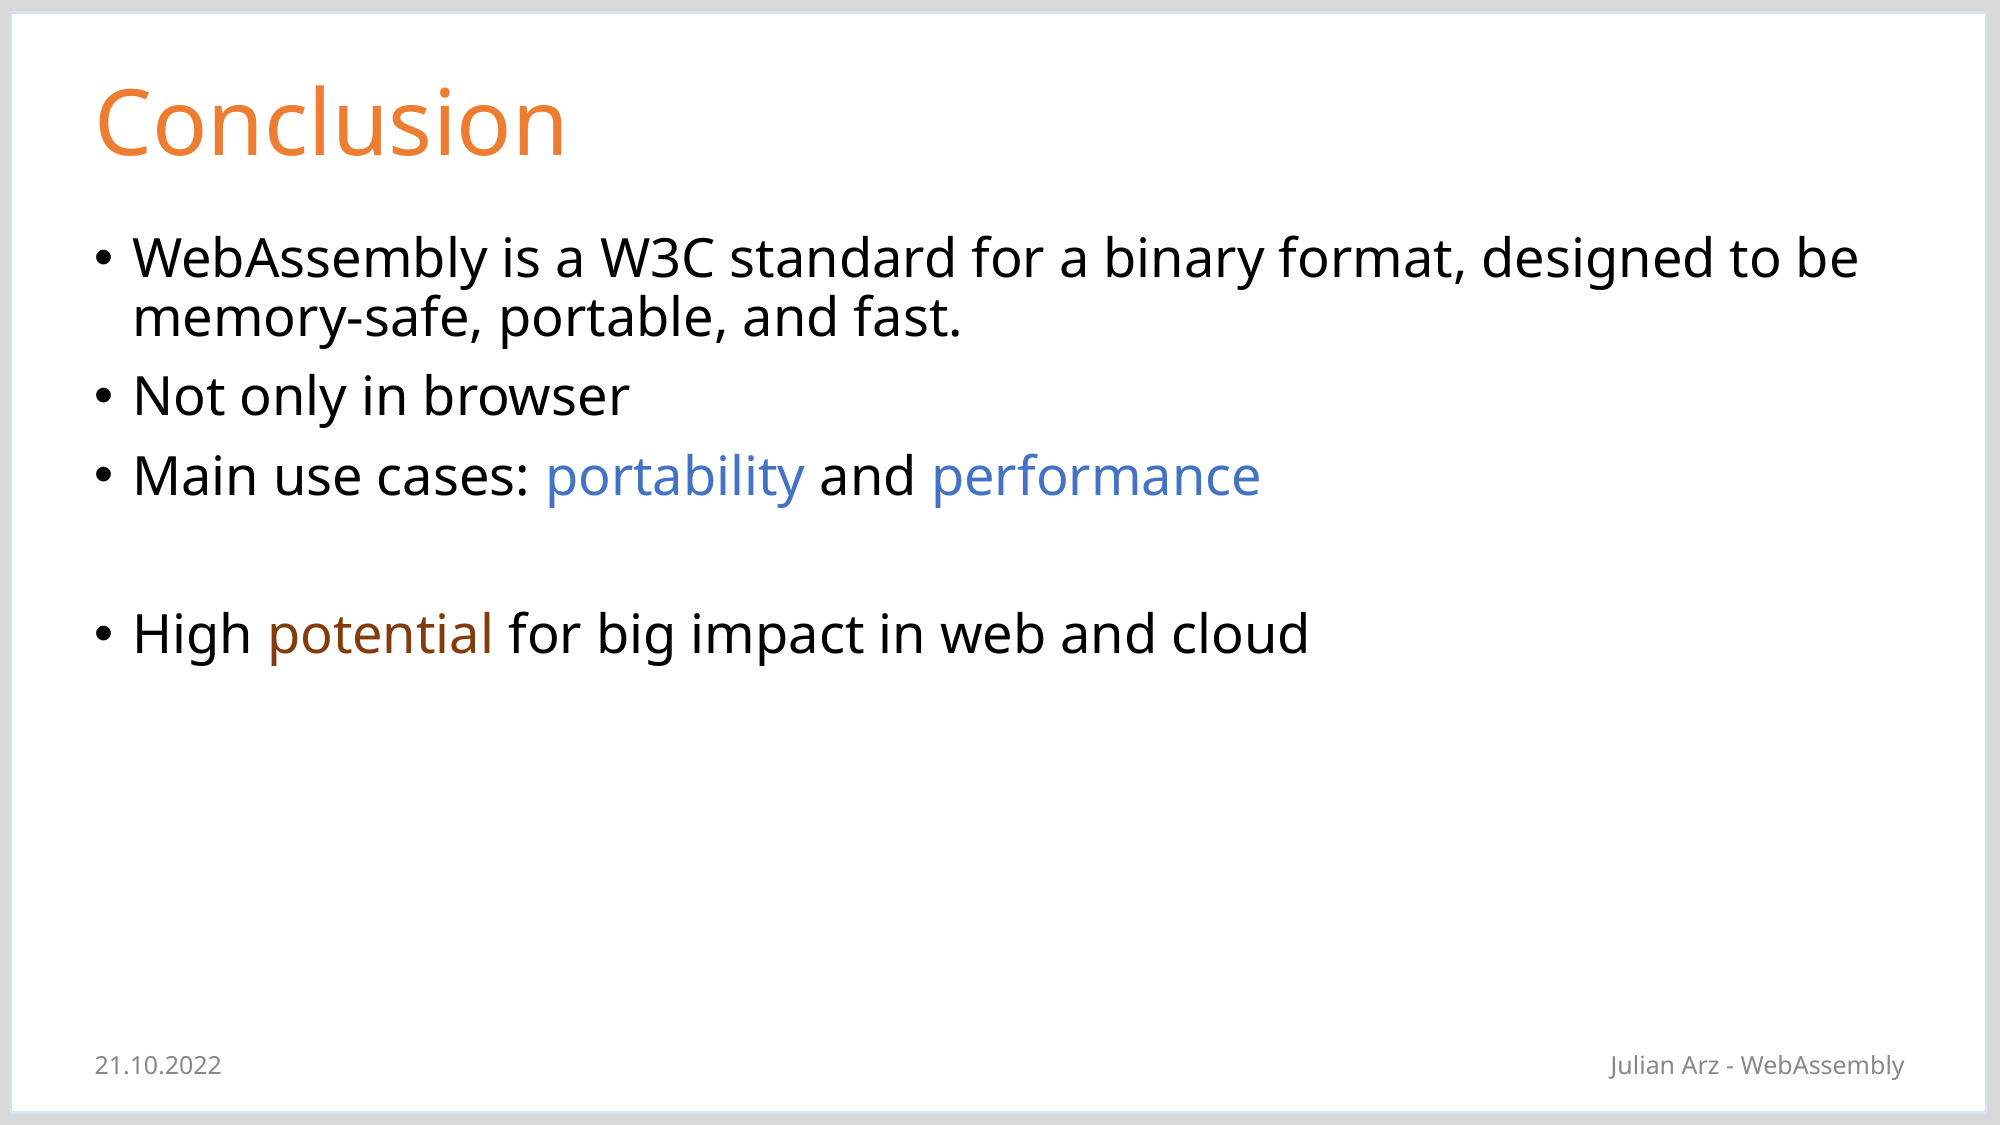

# Conclusion
WebAssembly is a W3C standard for a binary format, designed to be memory-safe, portable, and fast.
Not only in browser
Main use cases: portability and performance
High potential for big impact in web and cloud
21.10.2022
Julian Arz - WebAssembly